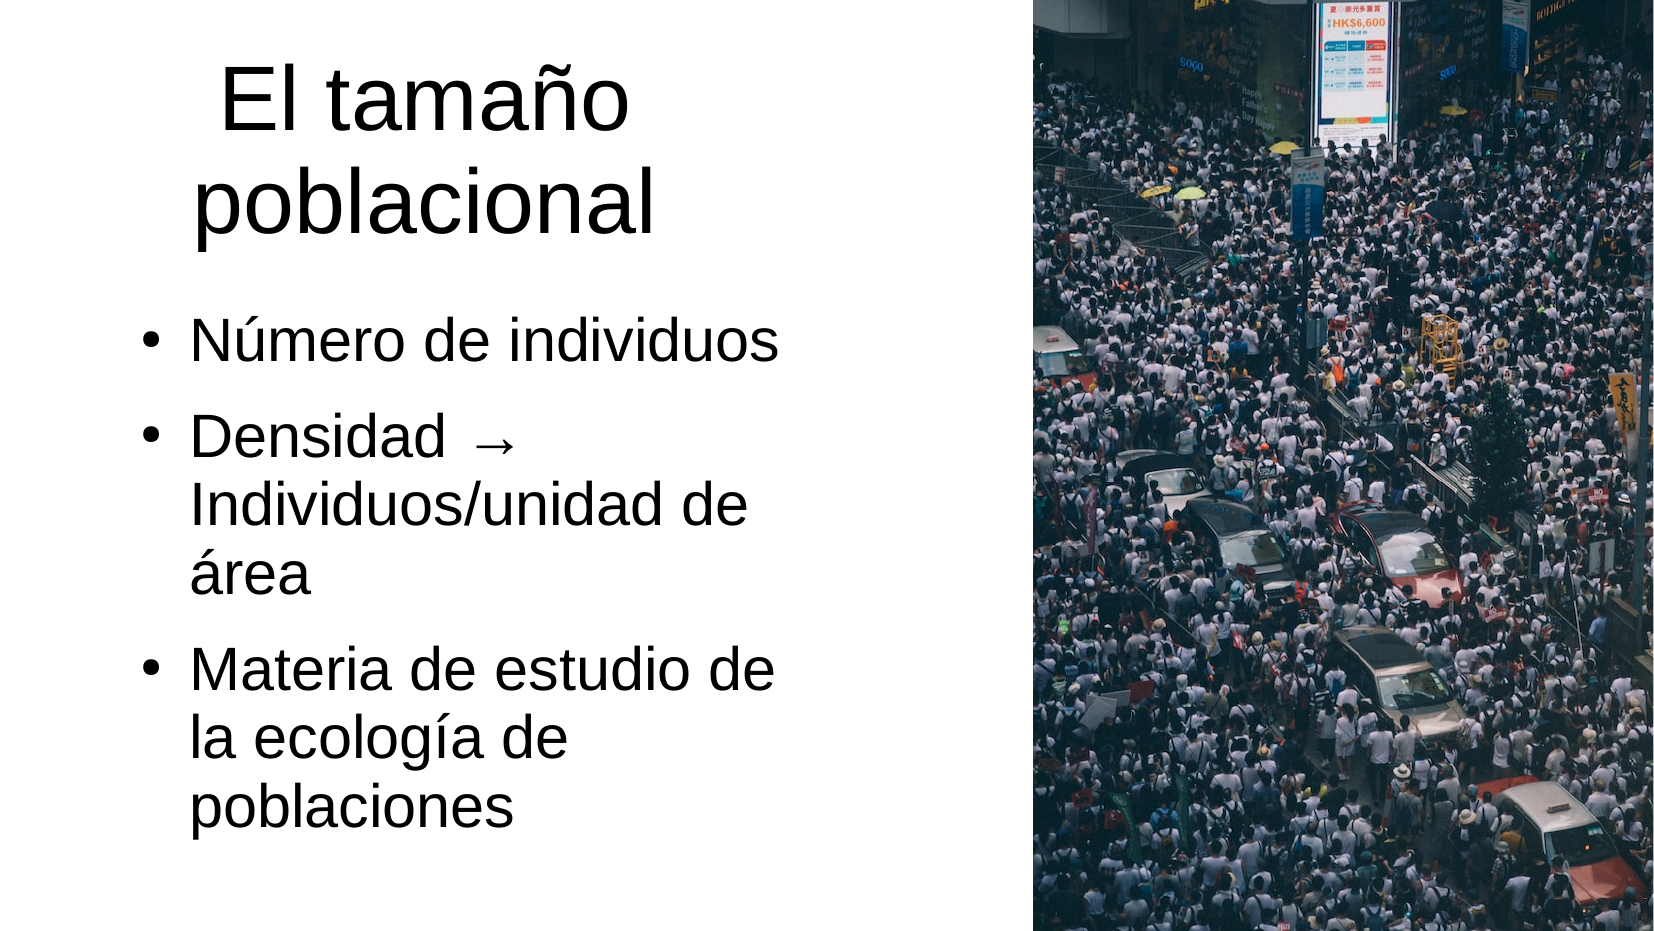

# El tamaño poblacional
Número de individuos
Densidad → Individuos/unidad de área
Materia de estudio de la ecología de poblaciones